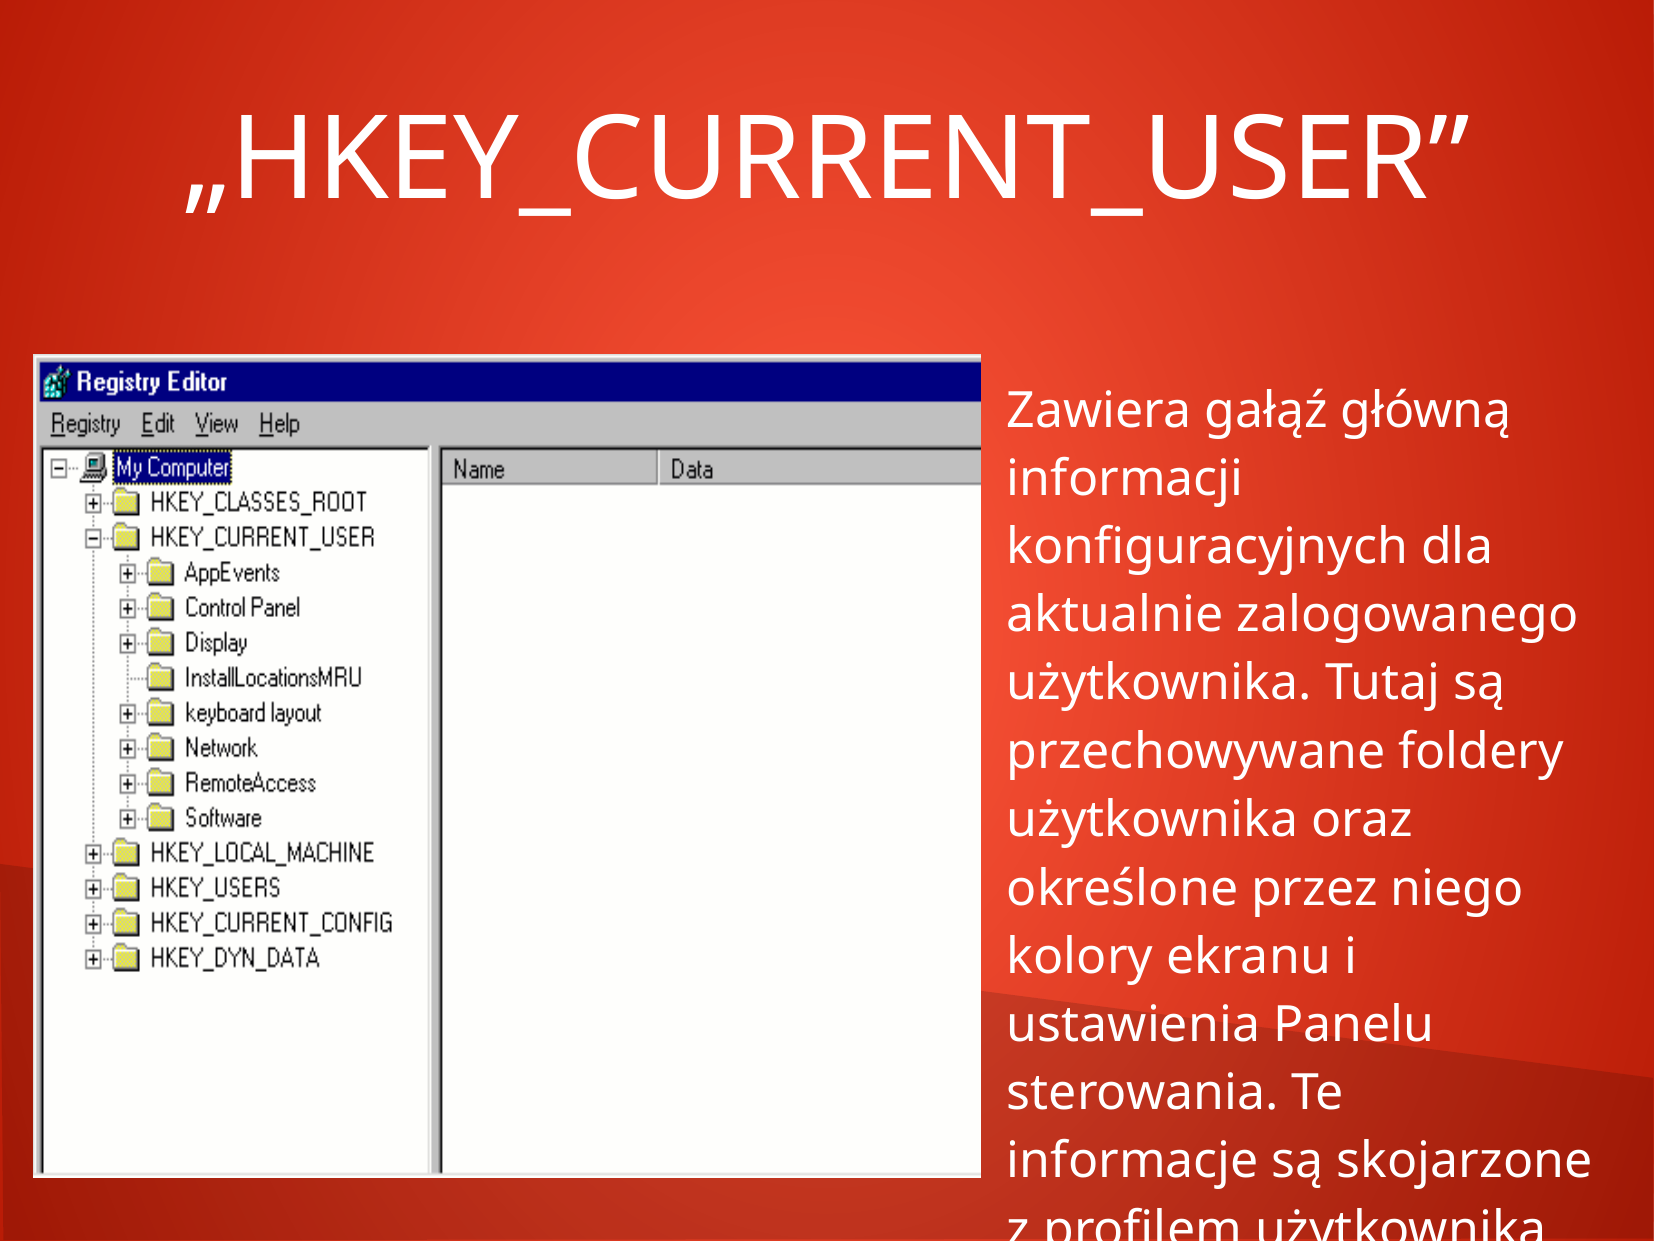

# „HKEY_CURRENT_USER”
Zawiera gałąź główną informacji konfiguracyjnych dla aktualnie zalogowanego użytkownika. Tutaj są przechowywane foldery użytkownika oraz określone przez niego kolory ekranu i ustawienia Panelu sterowania. Te informacje są skojarzone z profilem użytkownika